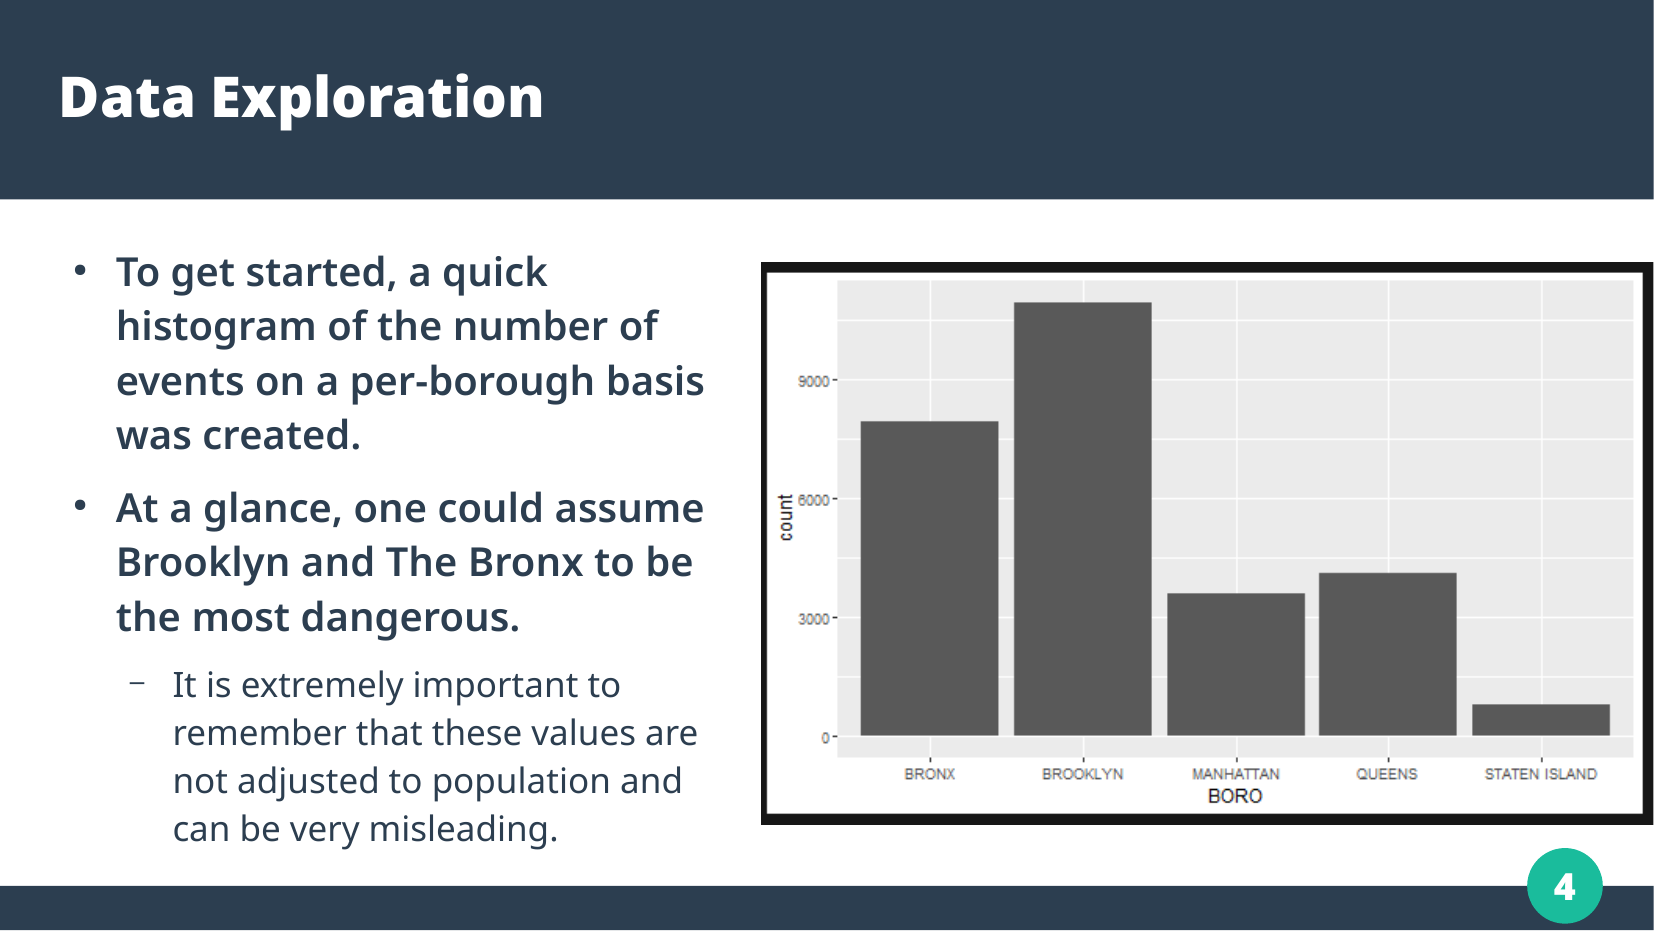

# Data Exploration
To get started, a quick histogram of the number of events on a per-borough basis was created.
At a glance, one could assume Brooklyn and The Bronx to be the most dangerous.
It is extremely important to remember that these values are not adjusted to population and can be very misleading.